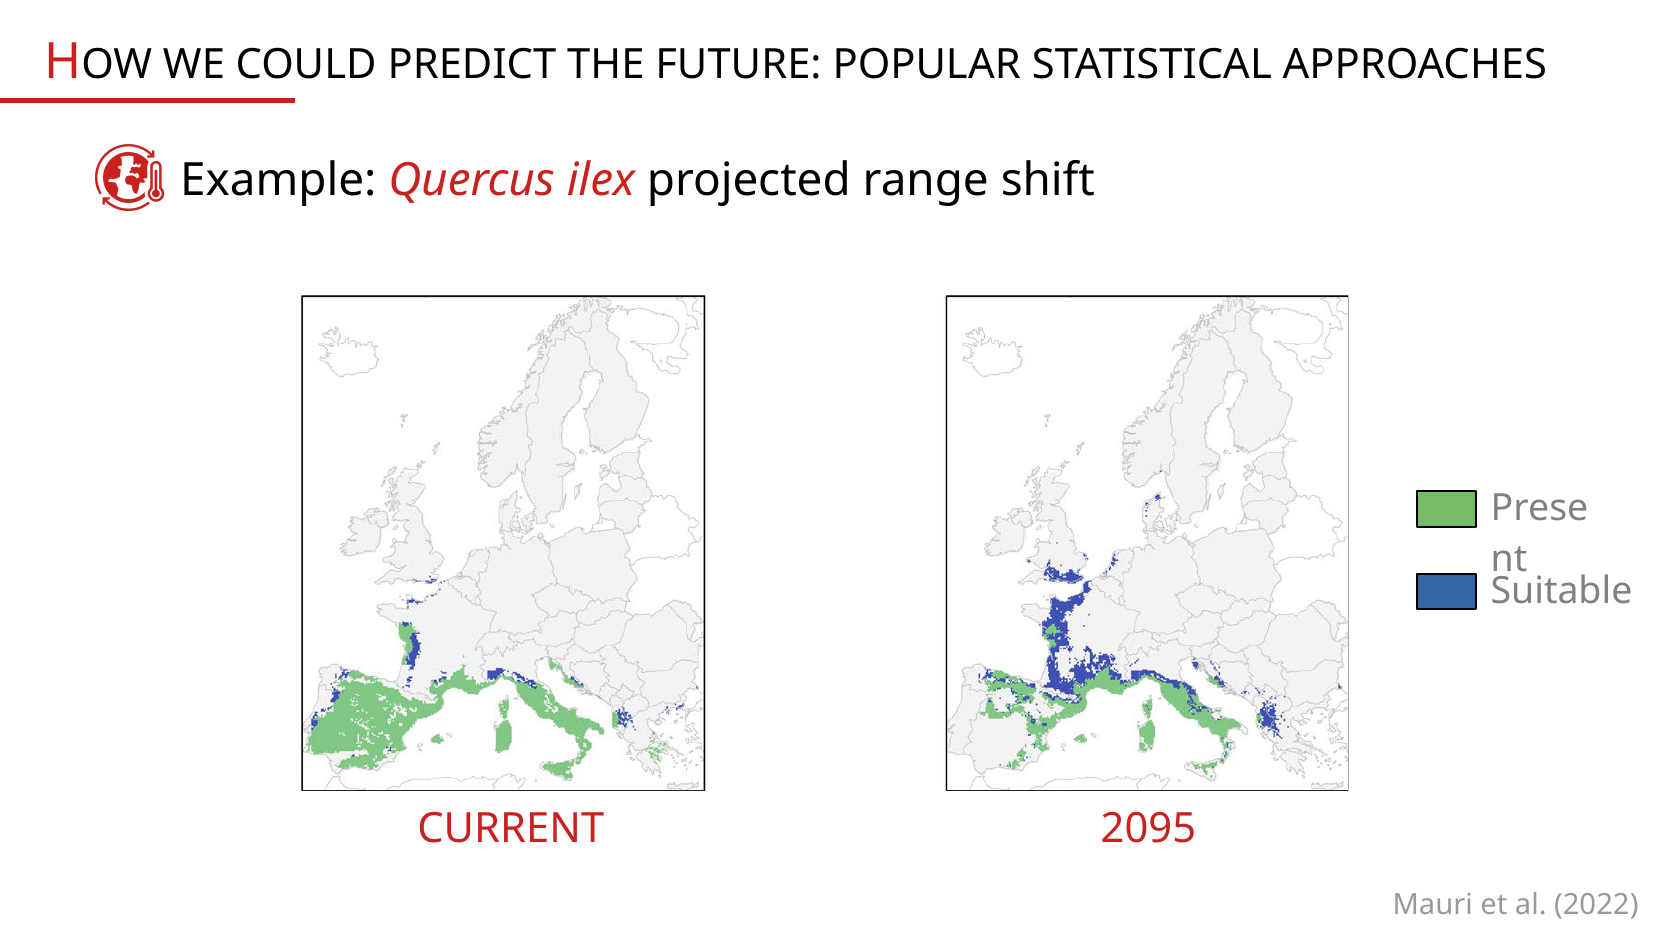

HOW WE COULD PREDICT THE FUTURE: POPULAR STATISTICAL APPROACHES
Example: Quercus ilex projected range shift
Present
Suitable
CURRENT
2095
Mauri et al. (2022)